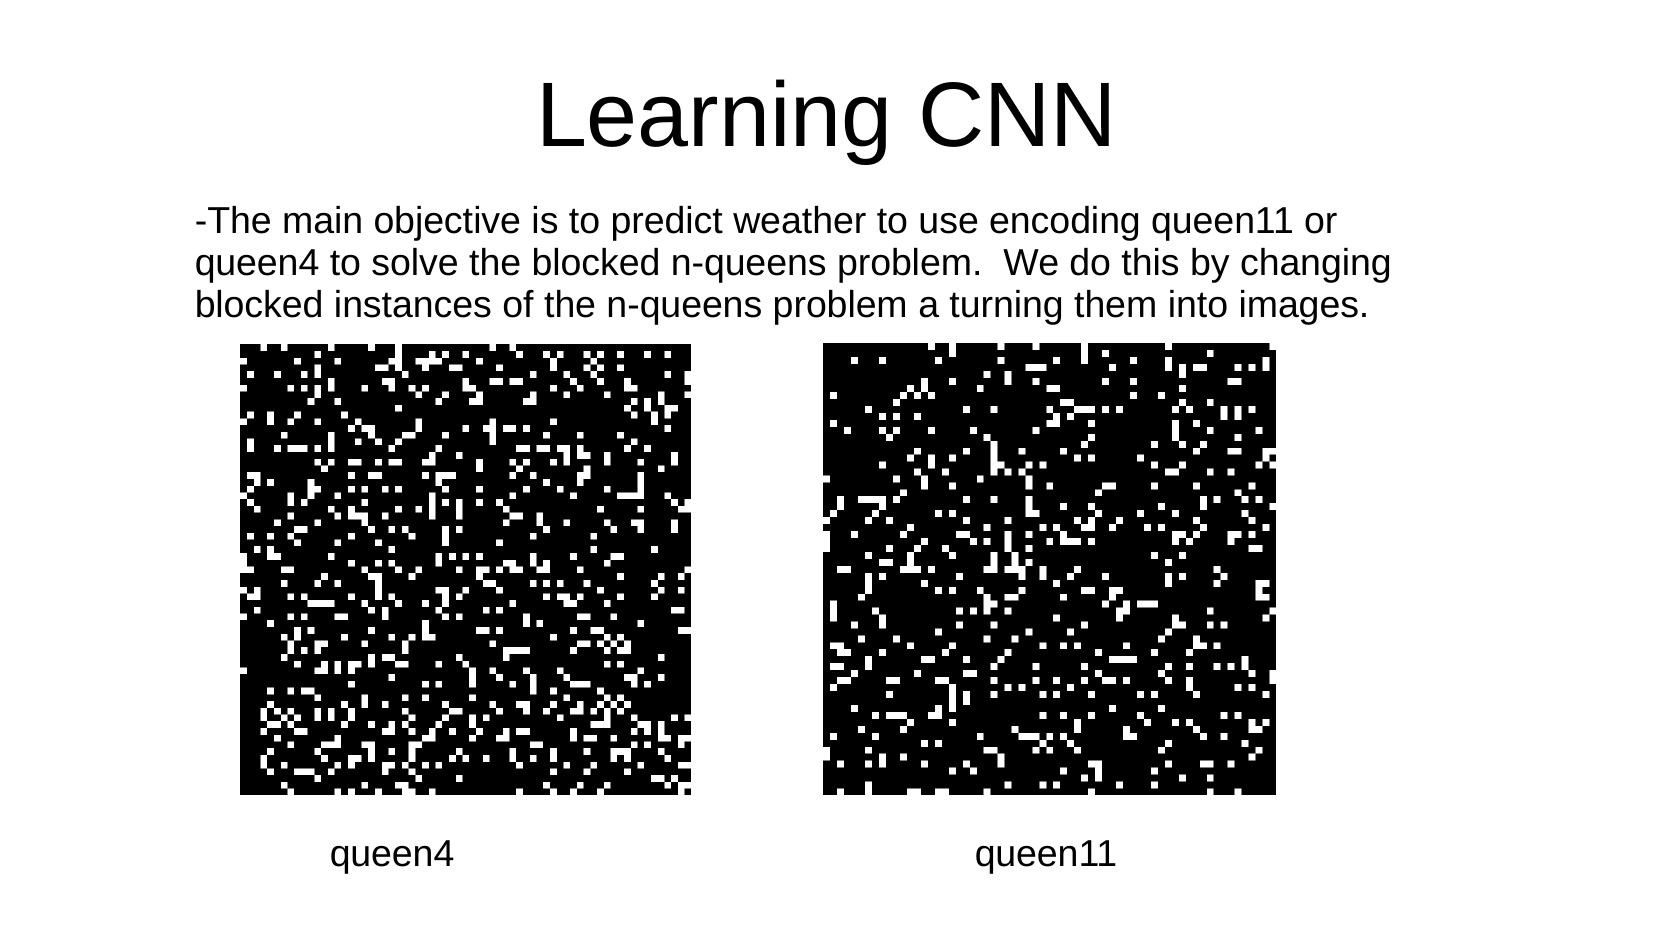

# Learning CNN
-The main objective is to predict weather to use encoding queen11 or queen4 to solve the blocked n-queens problem. We do this by changing blocked instances of the n-queens problem a turning them into images.
queen4
queen11